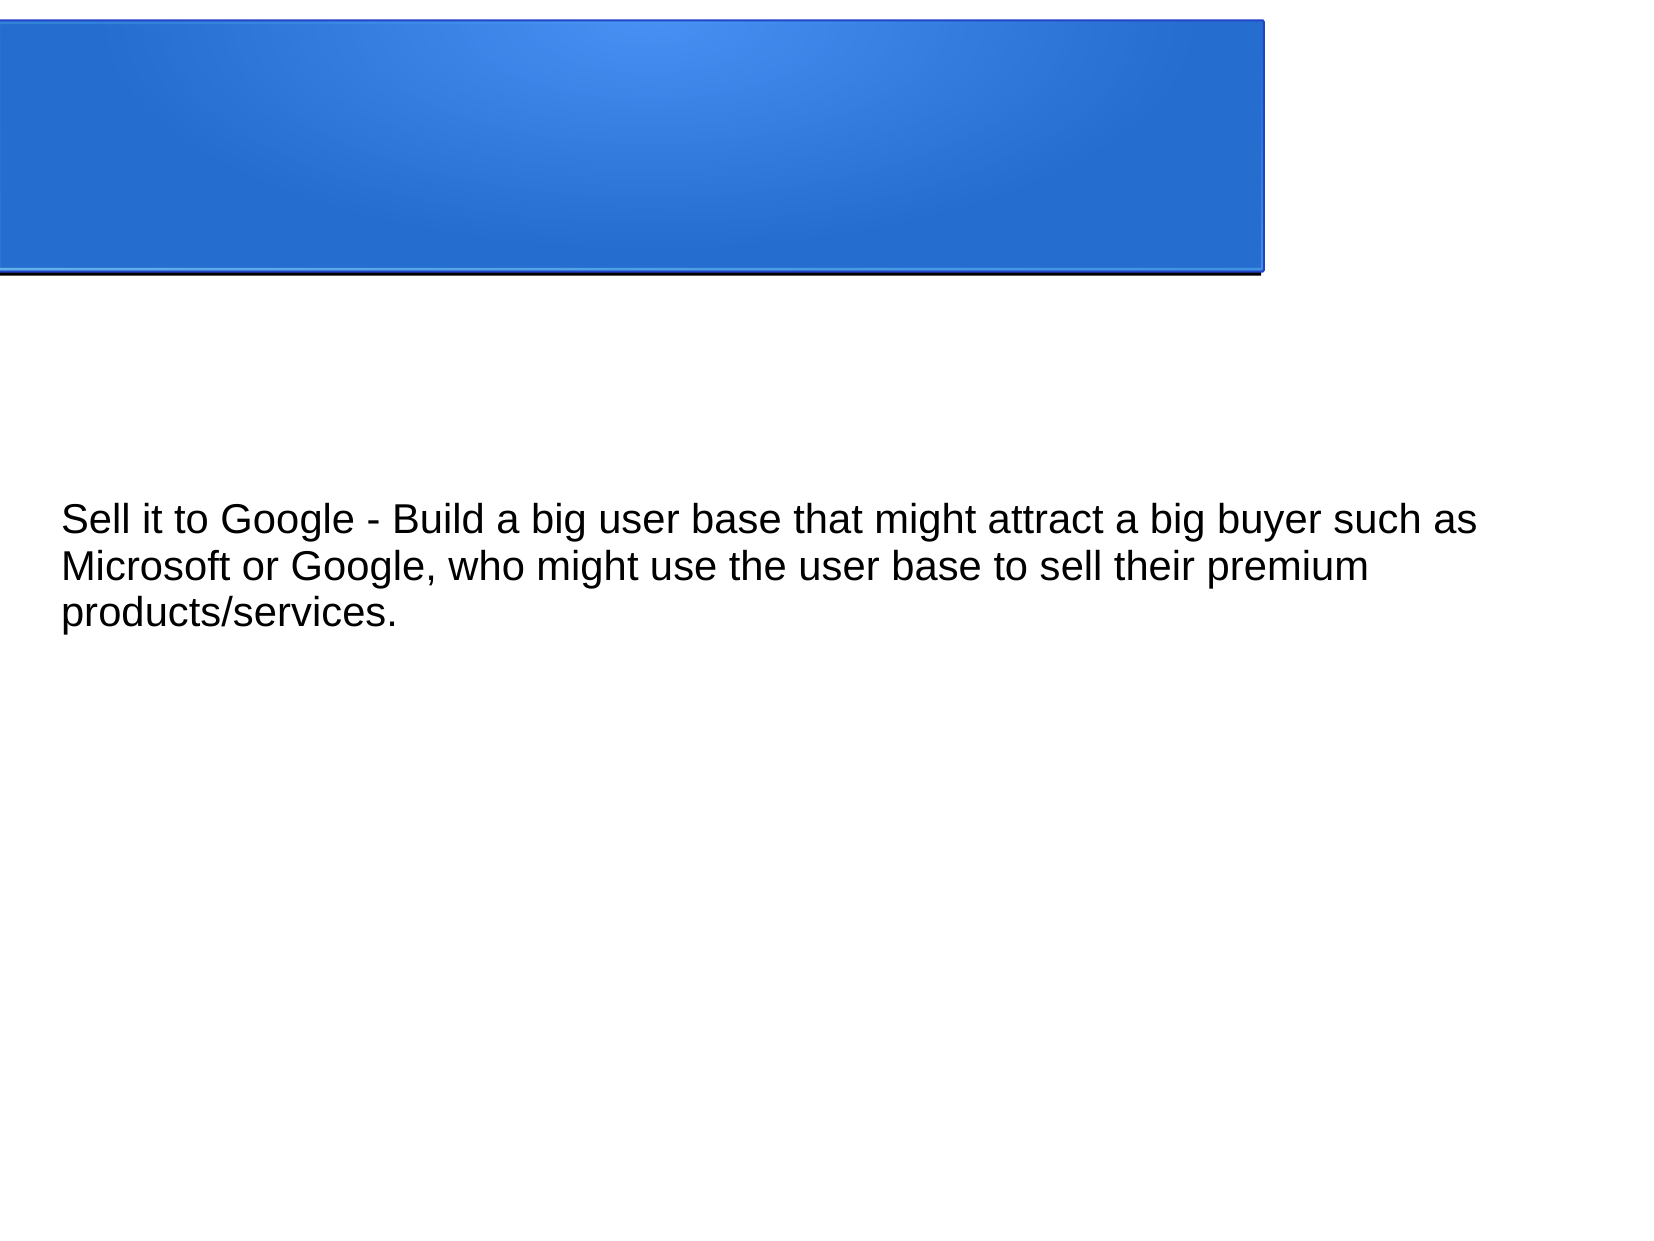

Sell it to Google - Build a big user base that might attract a big buyer such as Microsoft or Google, who might use the user base to sell their premium products/services.